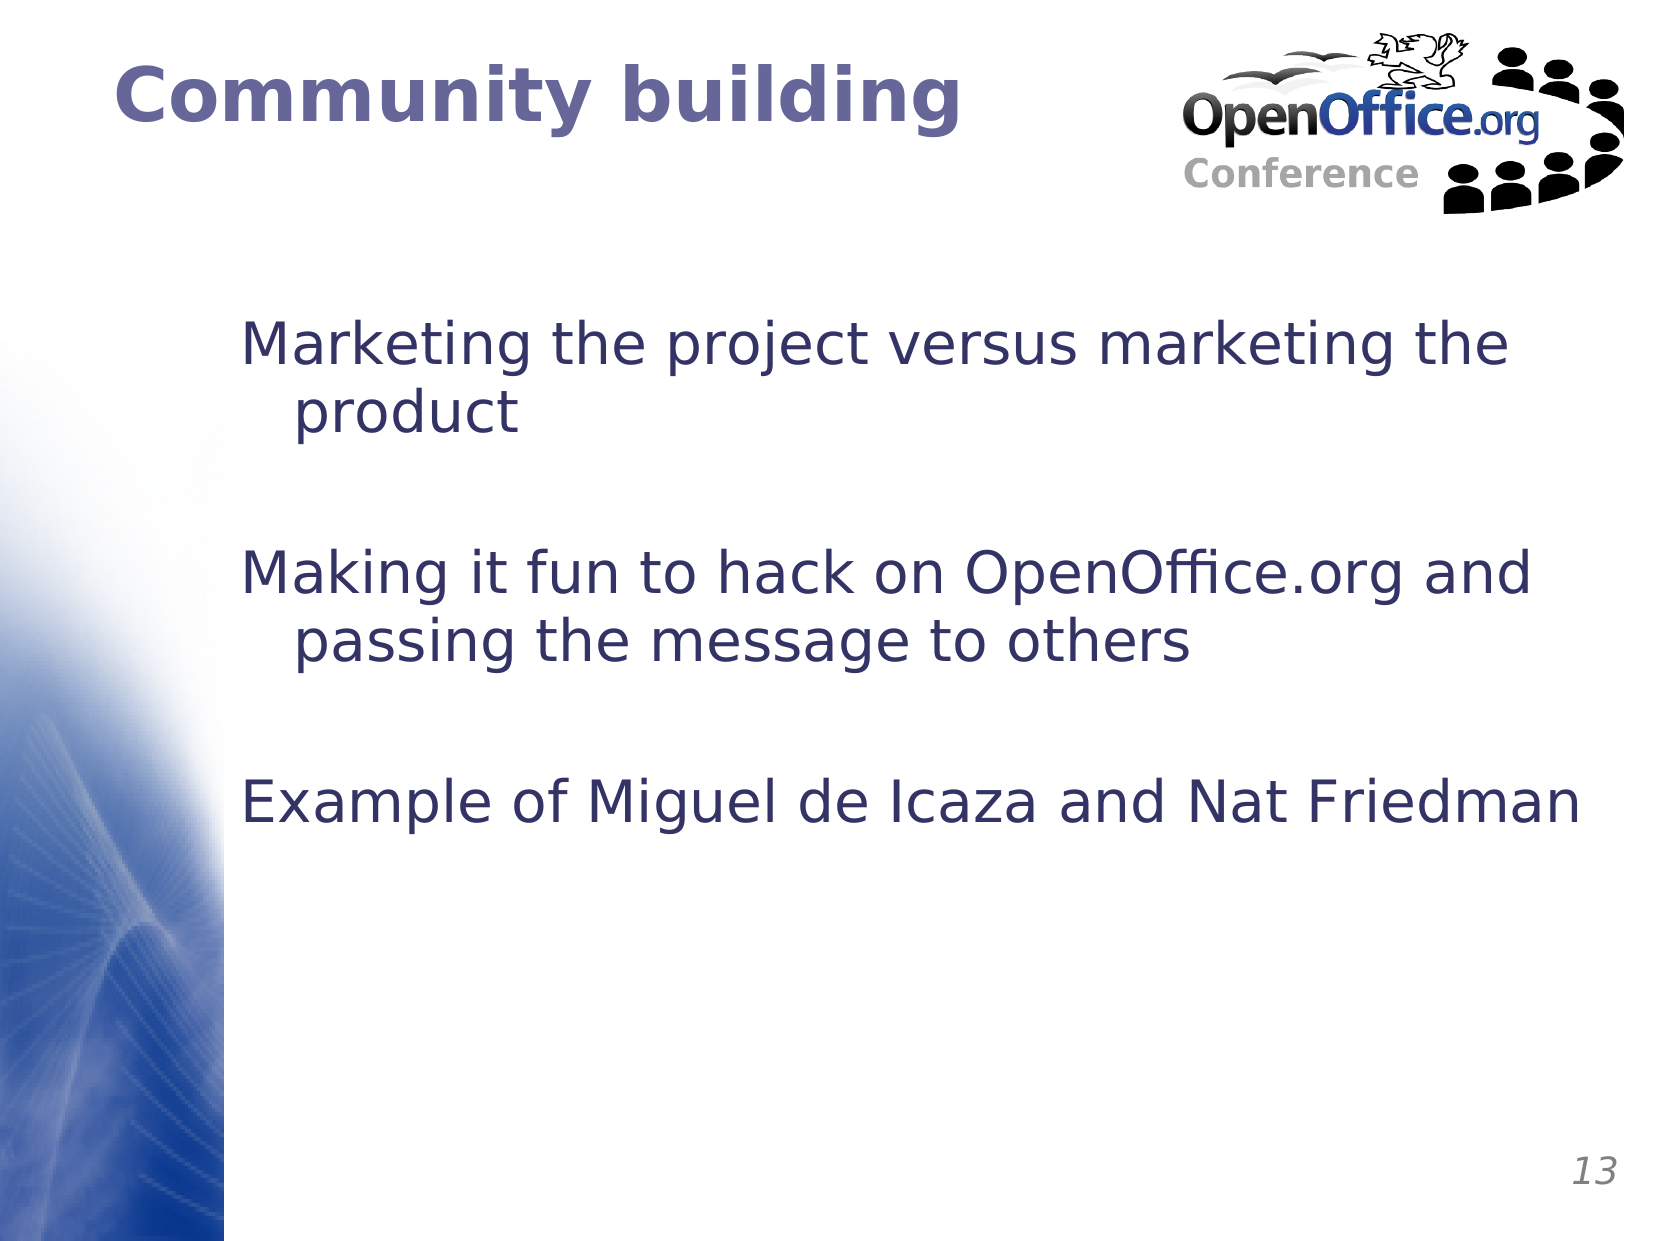

# Community building
Marketing the project versus marketing the product
Making it fun to hack on OpenOffice.org and passing the message to others
Example of Miguel de Icaza and Nat Friedman